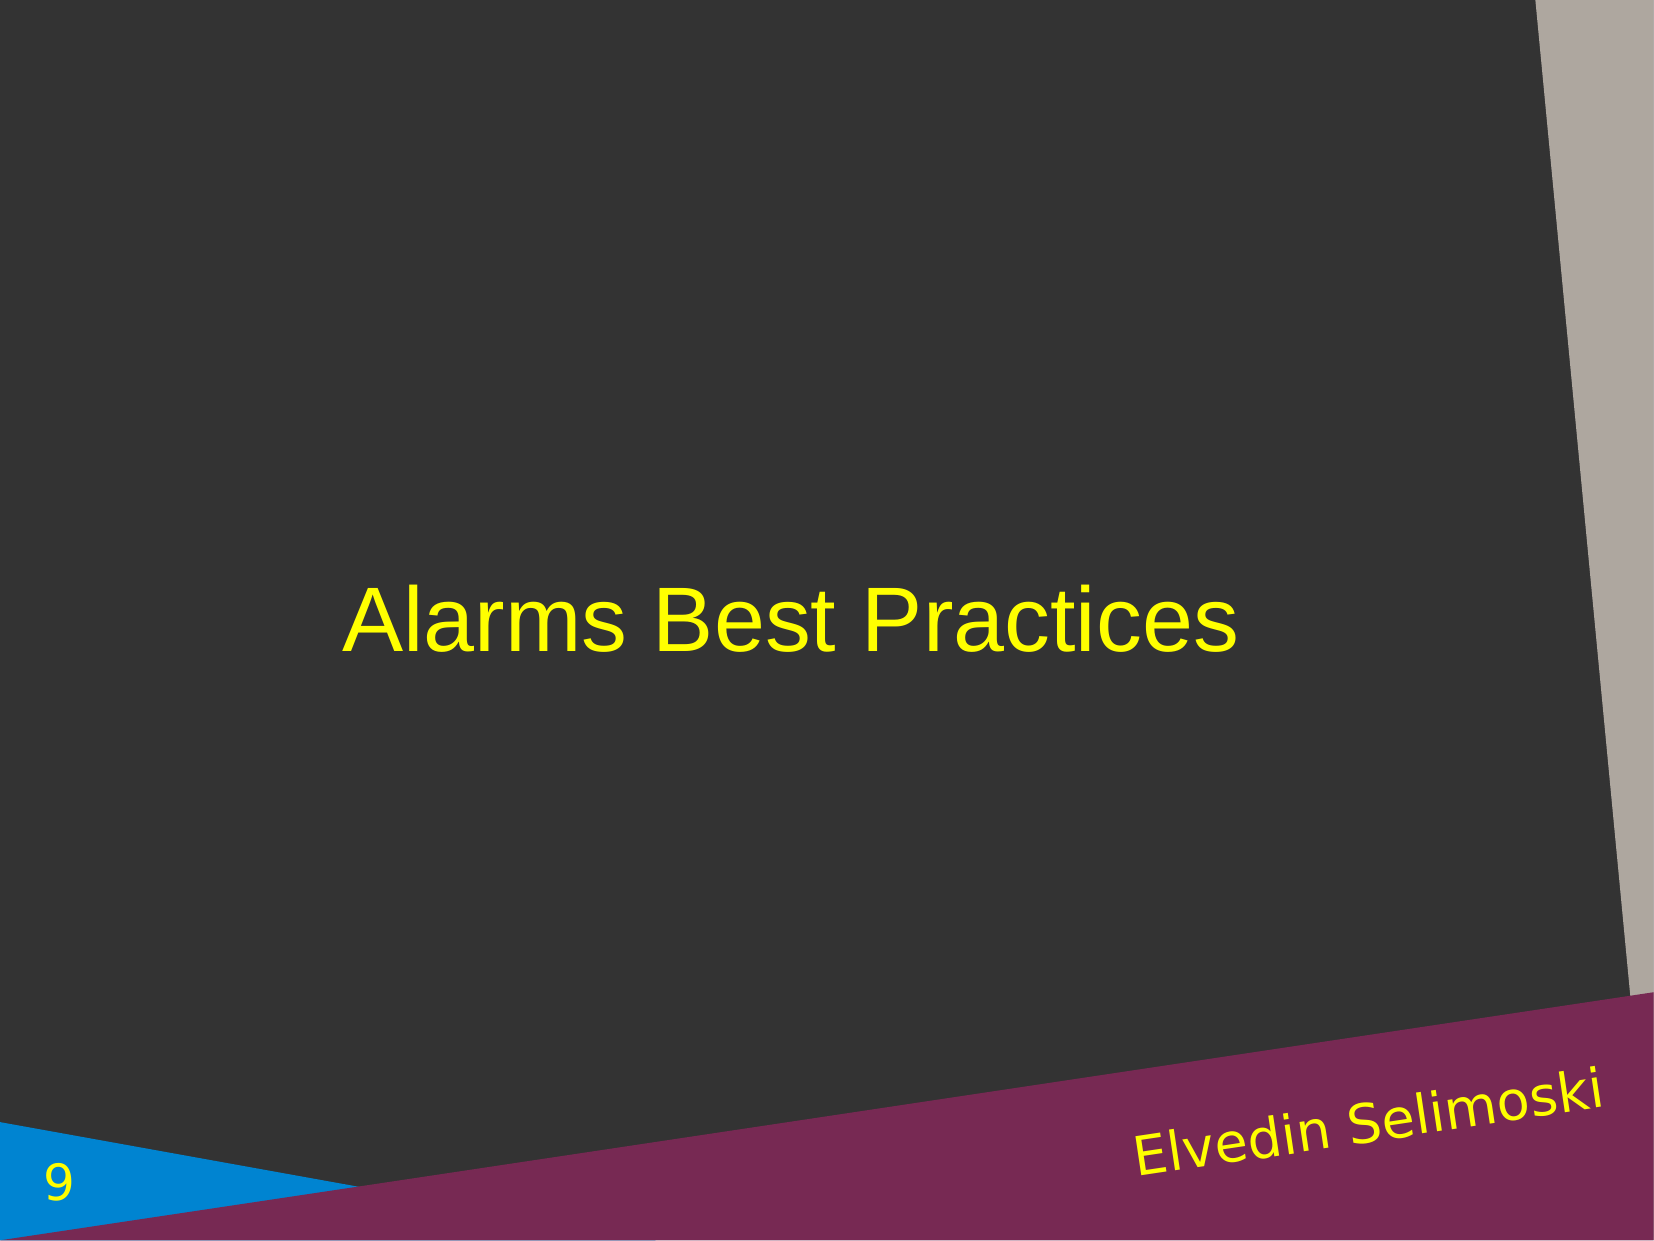

# Alarms Best Practices
Elvedin Selimoski
9